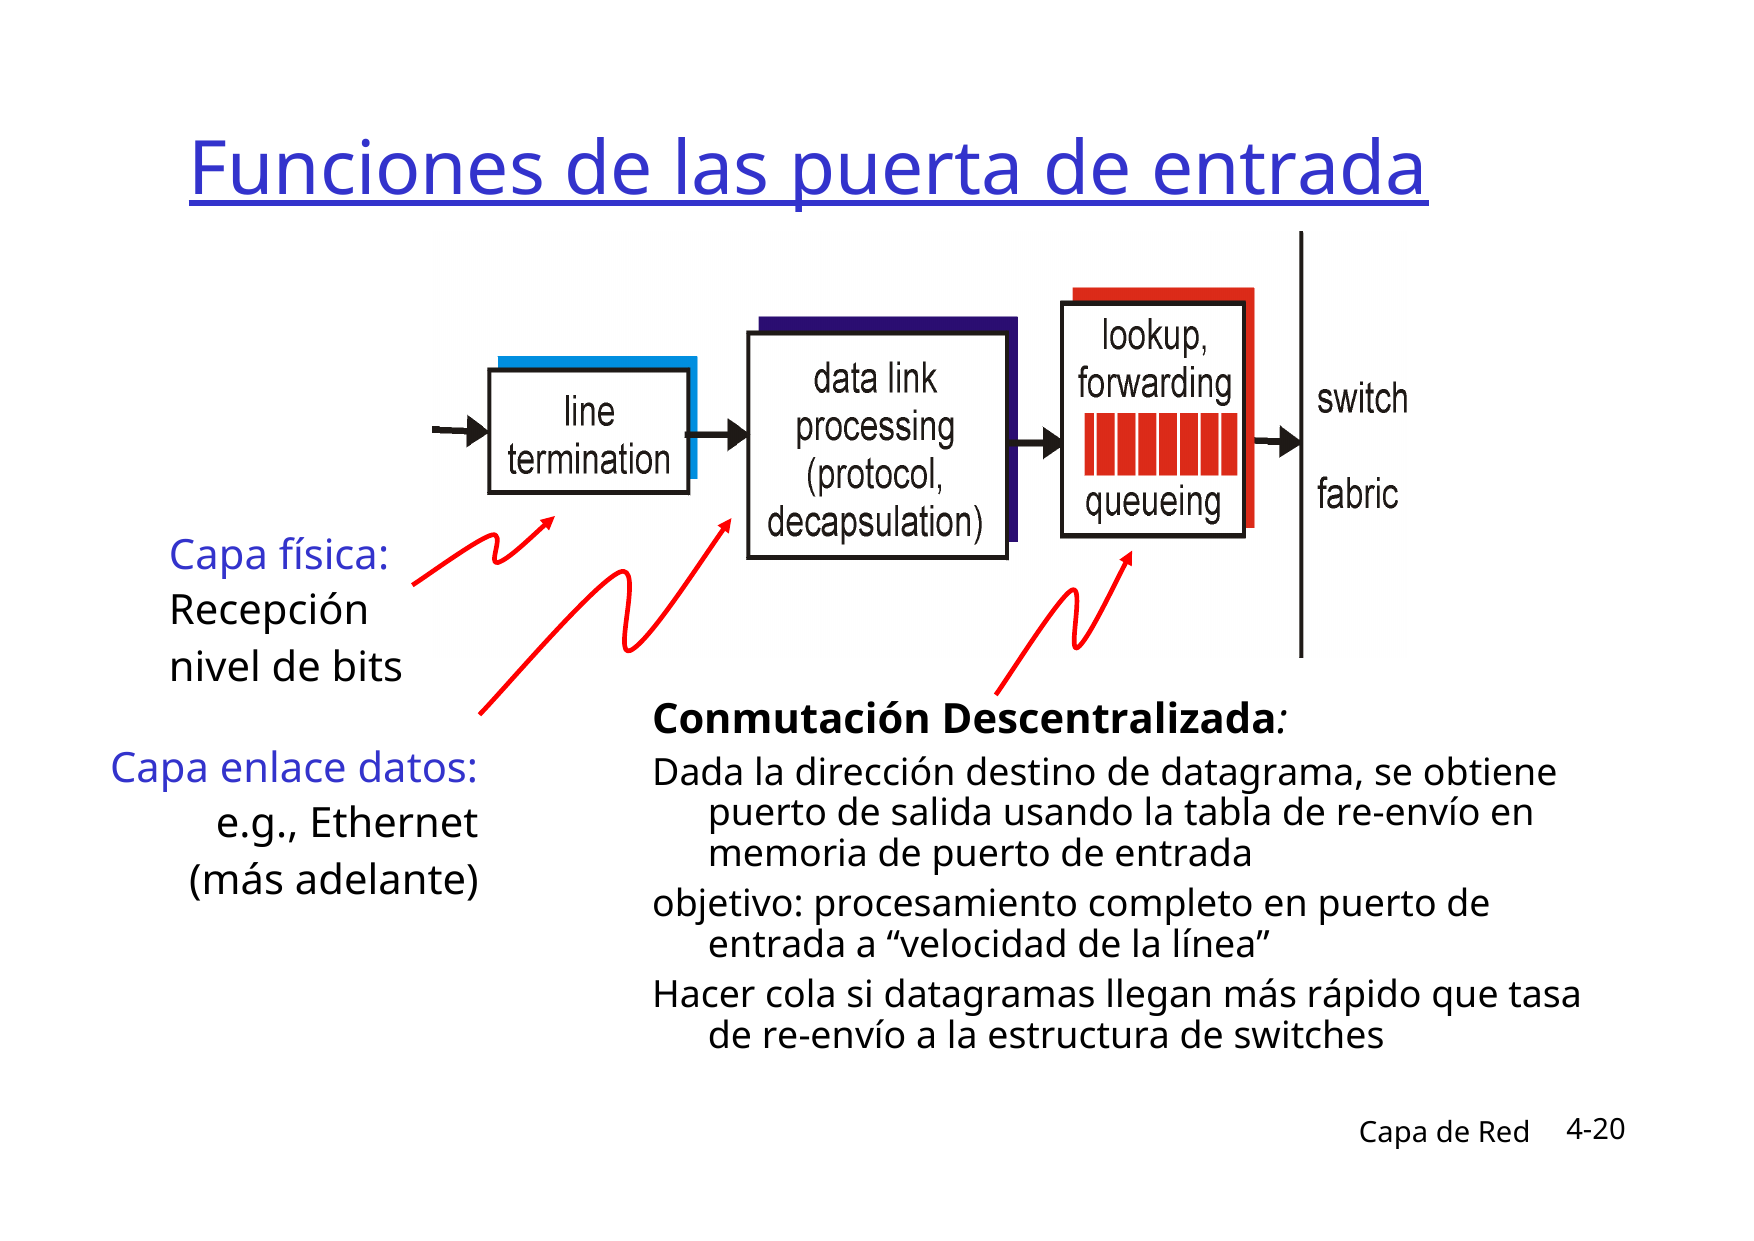

# Funciones de las puerta de entrada
Capa física:
Recepción
nivel de bits
Conmutación Descentralizada:
Dada la dirección destino de datagrama, se obtiene puerto de salida usando la tabla de re-envío en memoria de puerto de entrada
objetivo: procesamiento completo en puerto de entrada a “velocidad de la línea”
Hacer cola si datagramas llegan más rápido que tasa de re-envío a la estructura de switches
Capa enlace datos:
e.g., Ethernet
(más adelante)